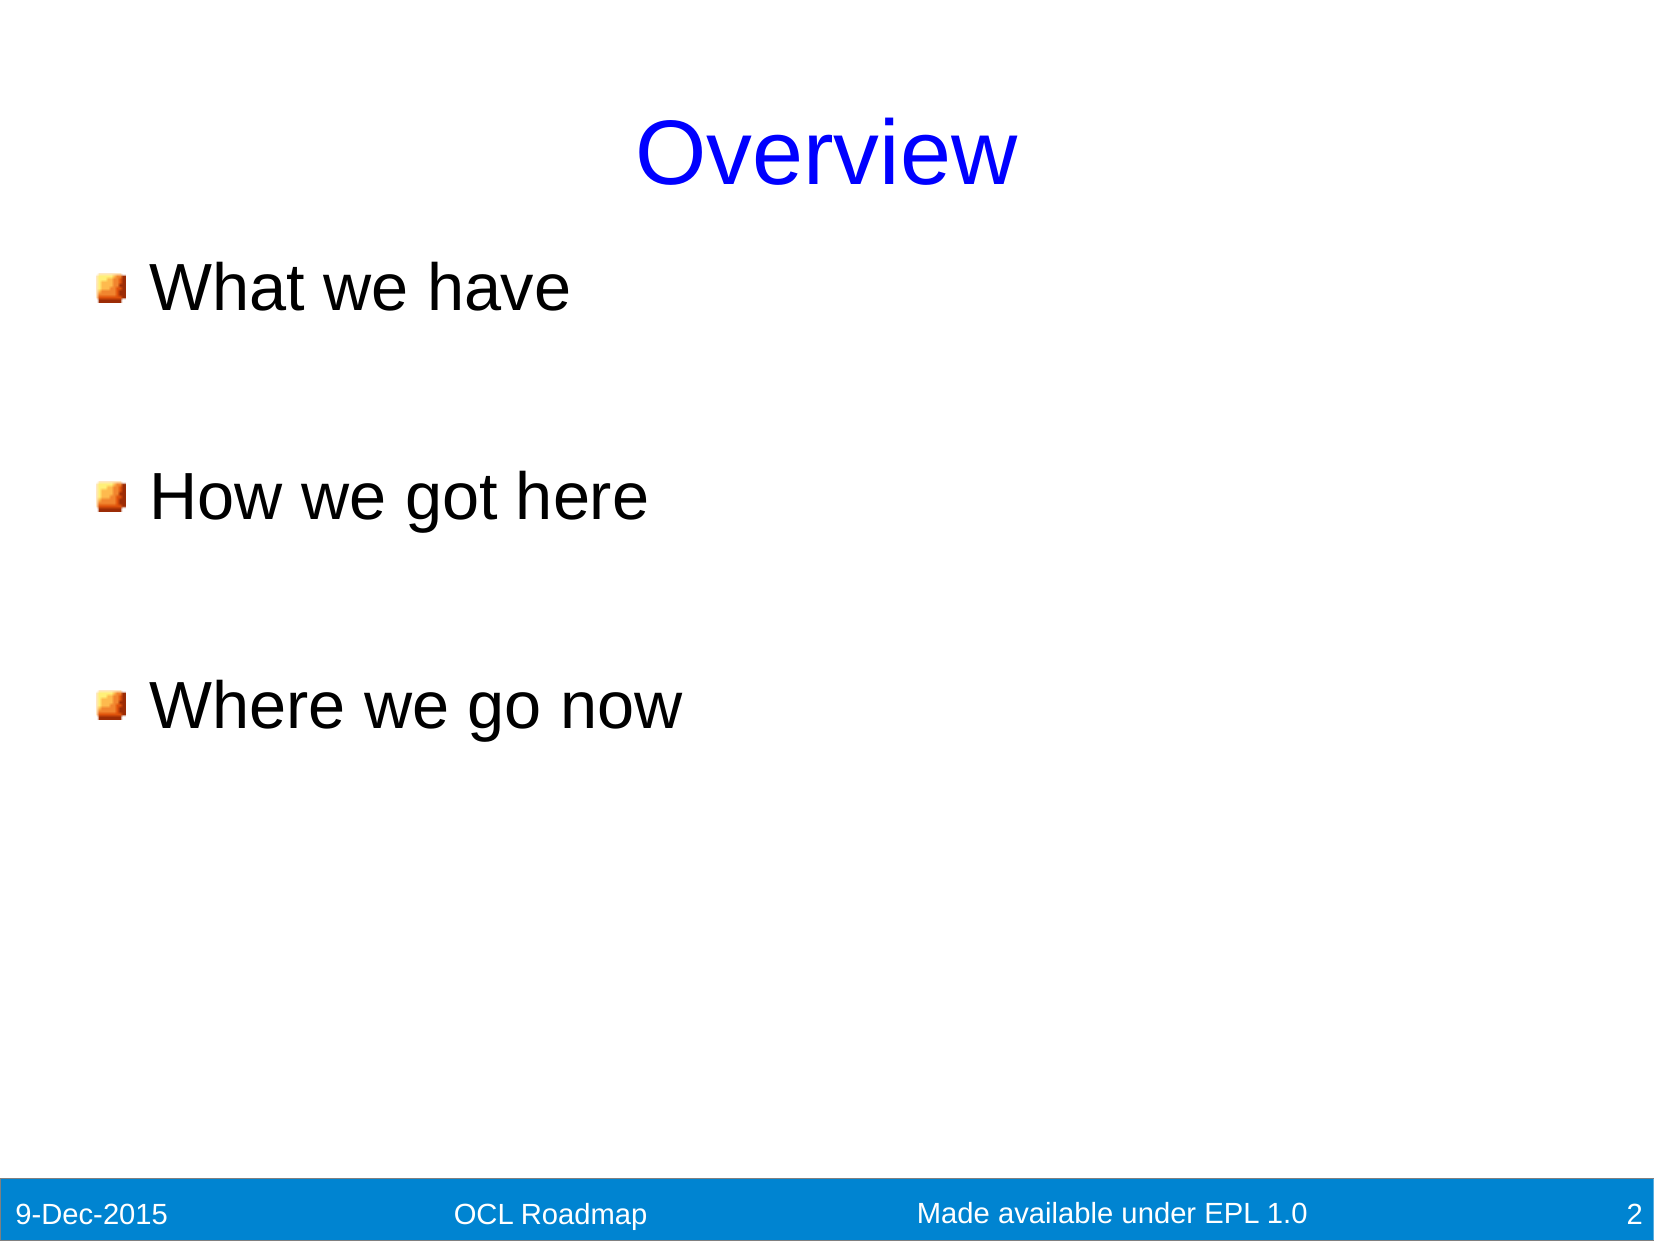

# Overview
What we have
How we got here
Where we go now
9-Dec-2015
OCL Roadmap
2